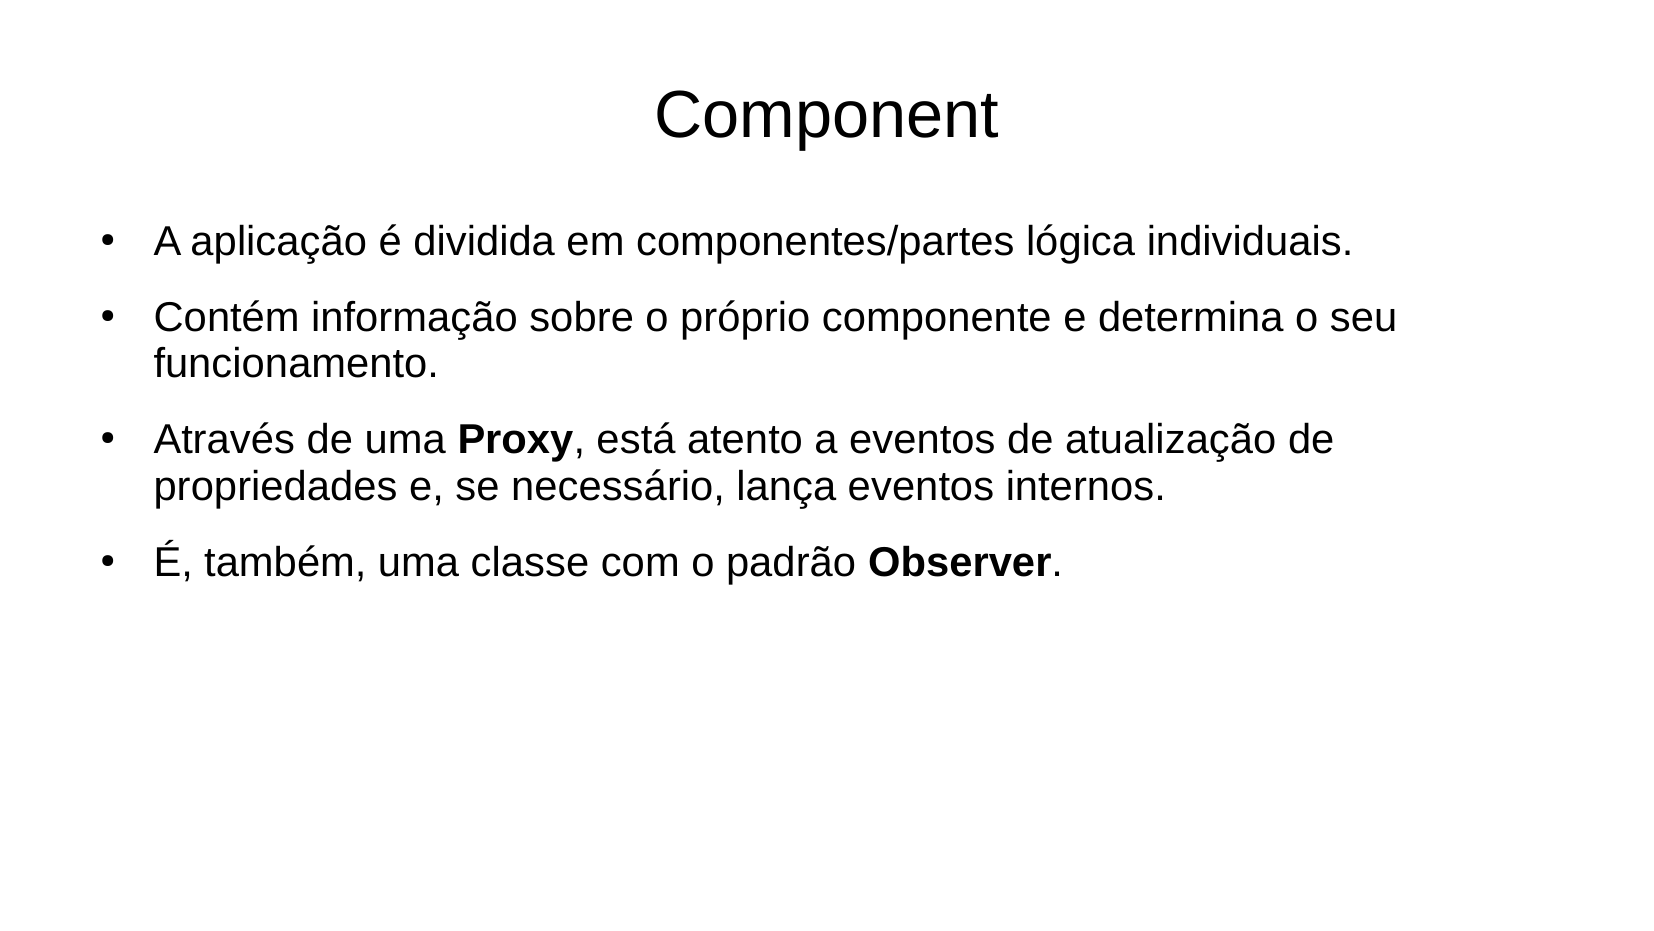

# Component
A aplicação é dividida em componentes/partes lógica individuais.
Contém informação sobre o próprio componente e determina o seu funcionamento.
Através de uma Proxy, está atento a eventos de atualização de propriedades e, se necessário, lança eventos internos.
É, também, uma classe com o padrão Observer.